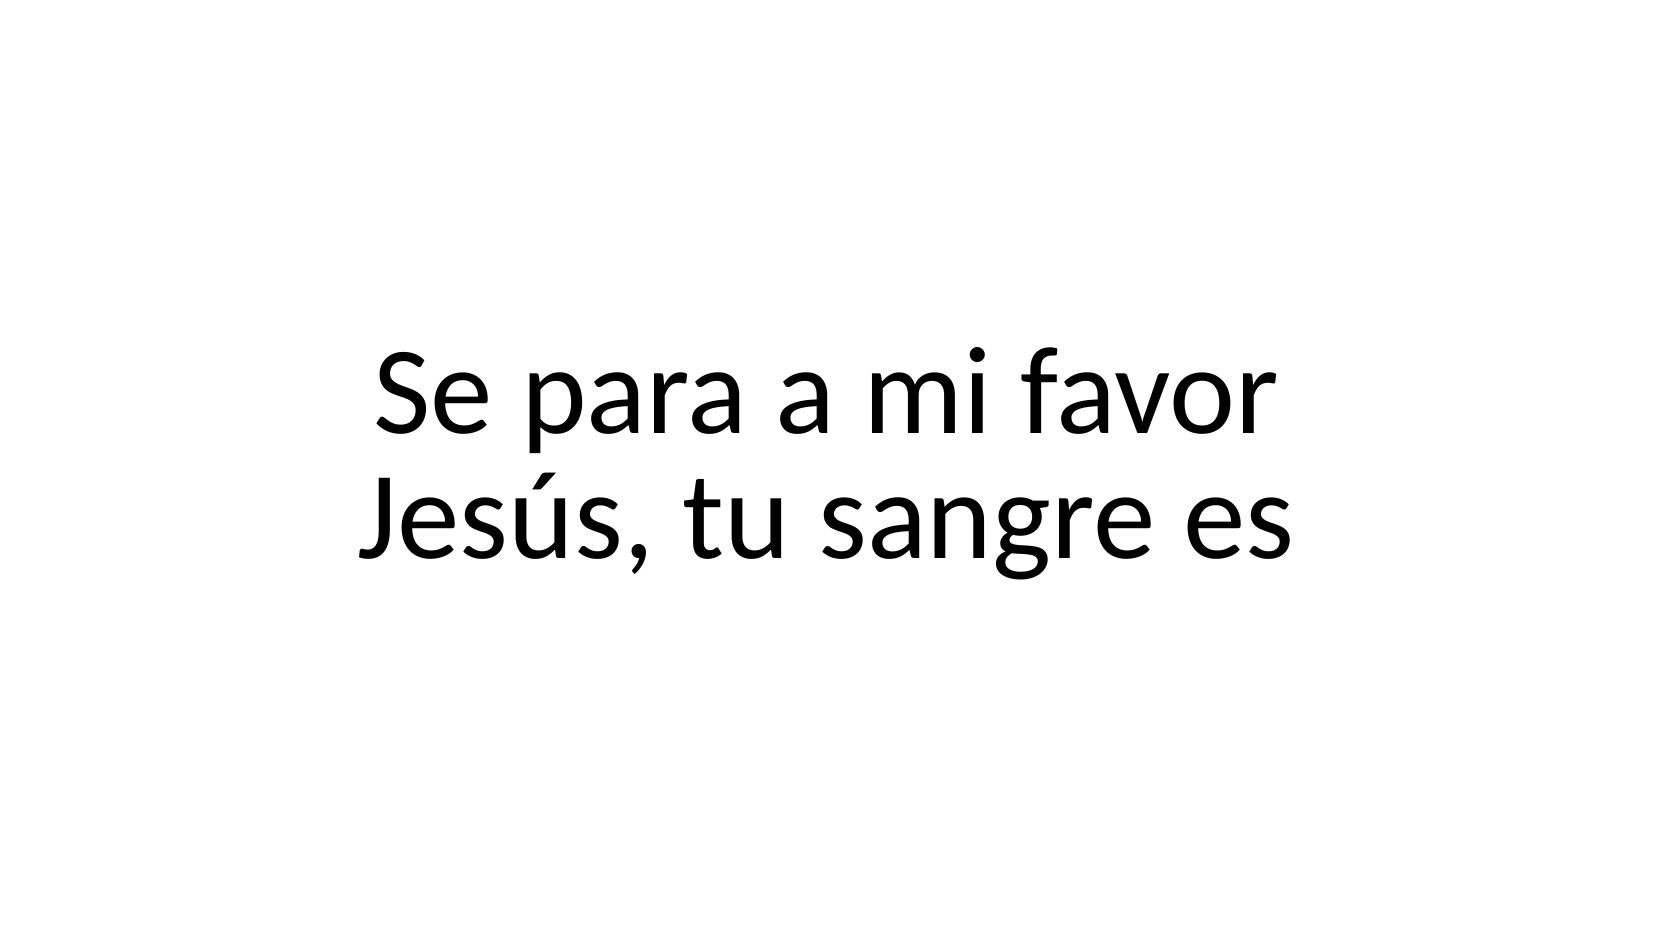

# Se para a mi favor Jesús, tu sangre es